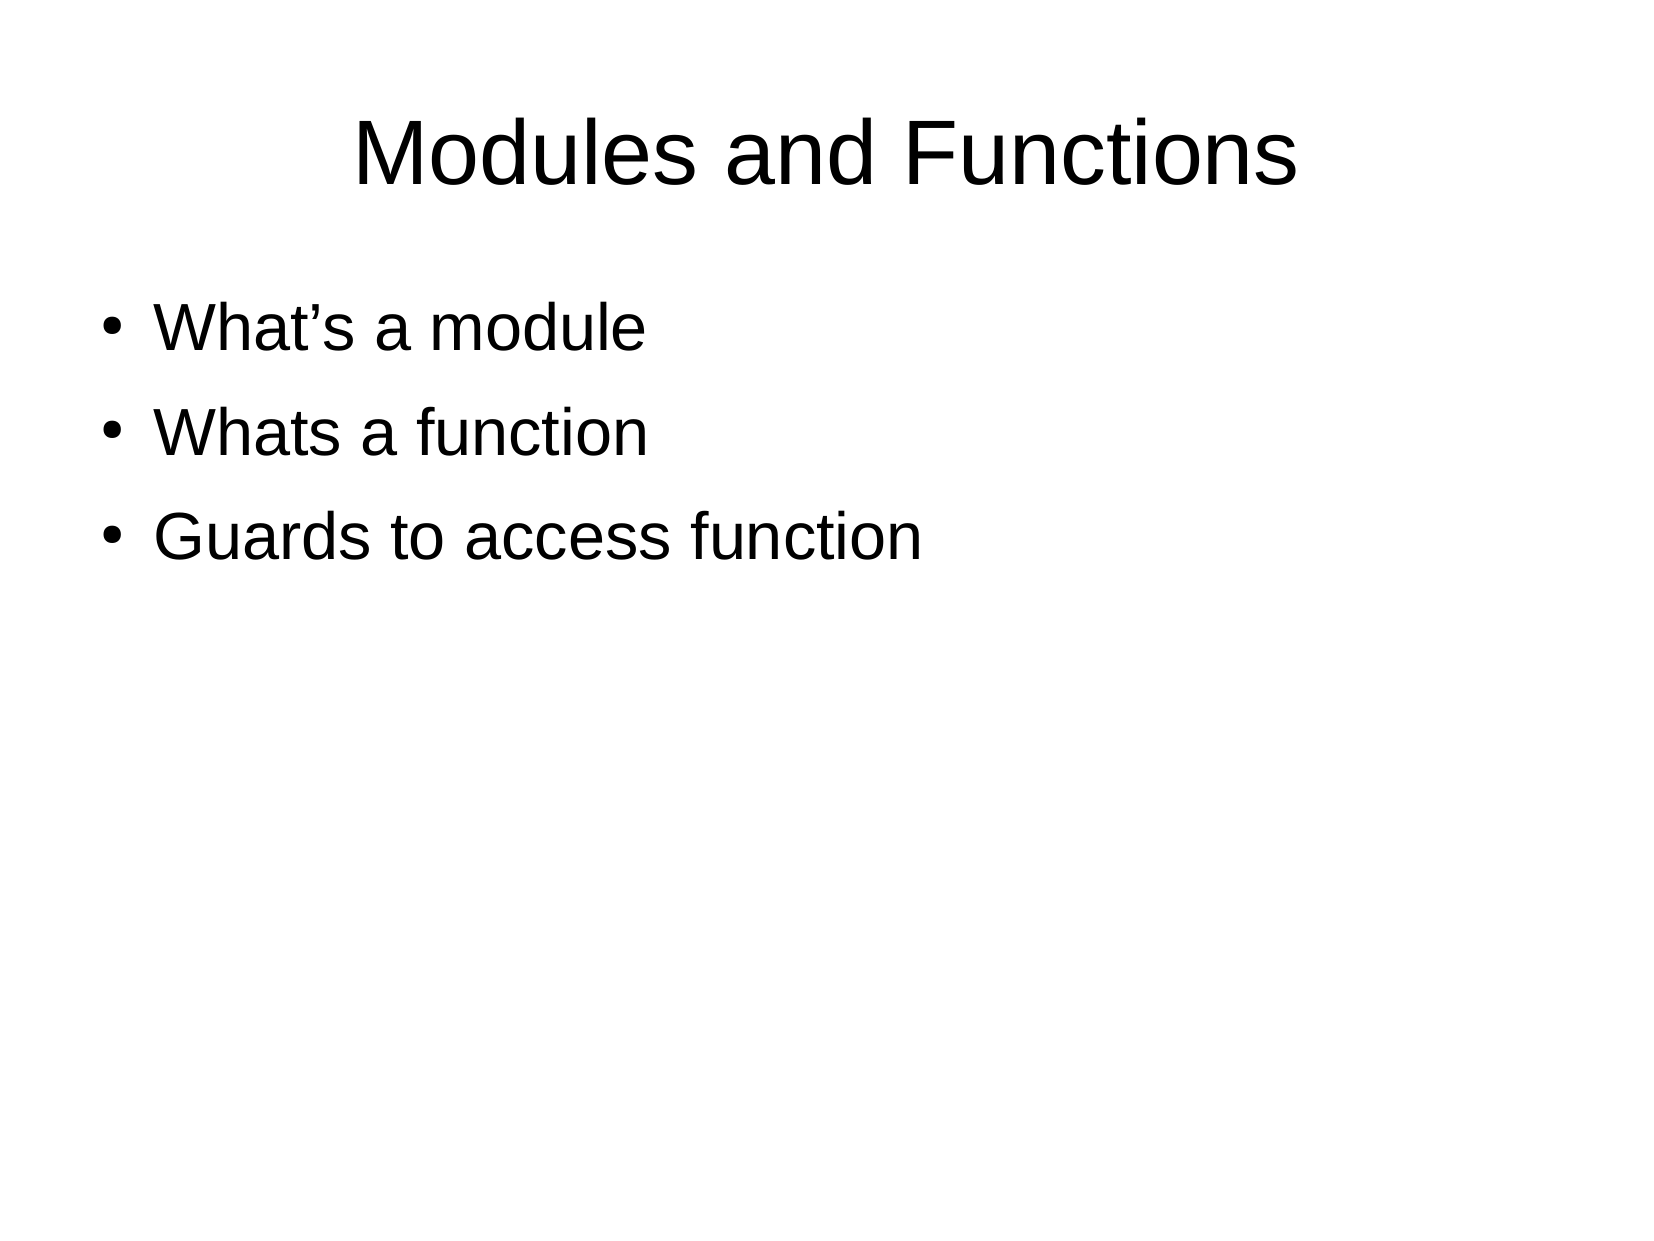

# Modules and Functions
What’s a module
Whats a function
Guards to access function